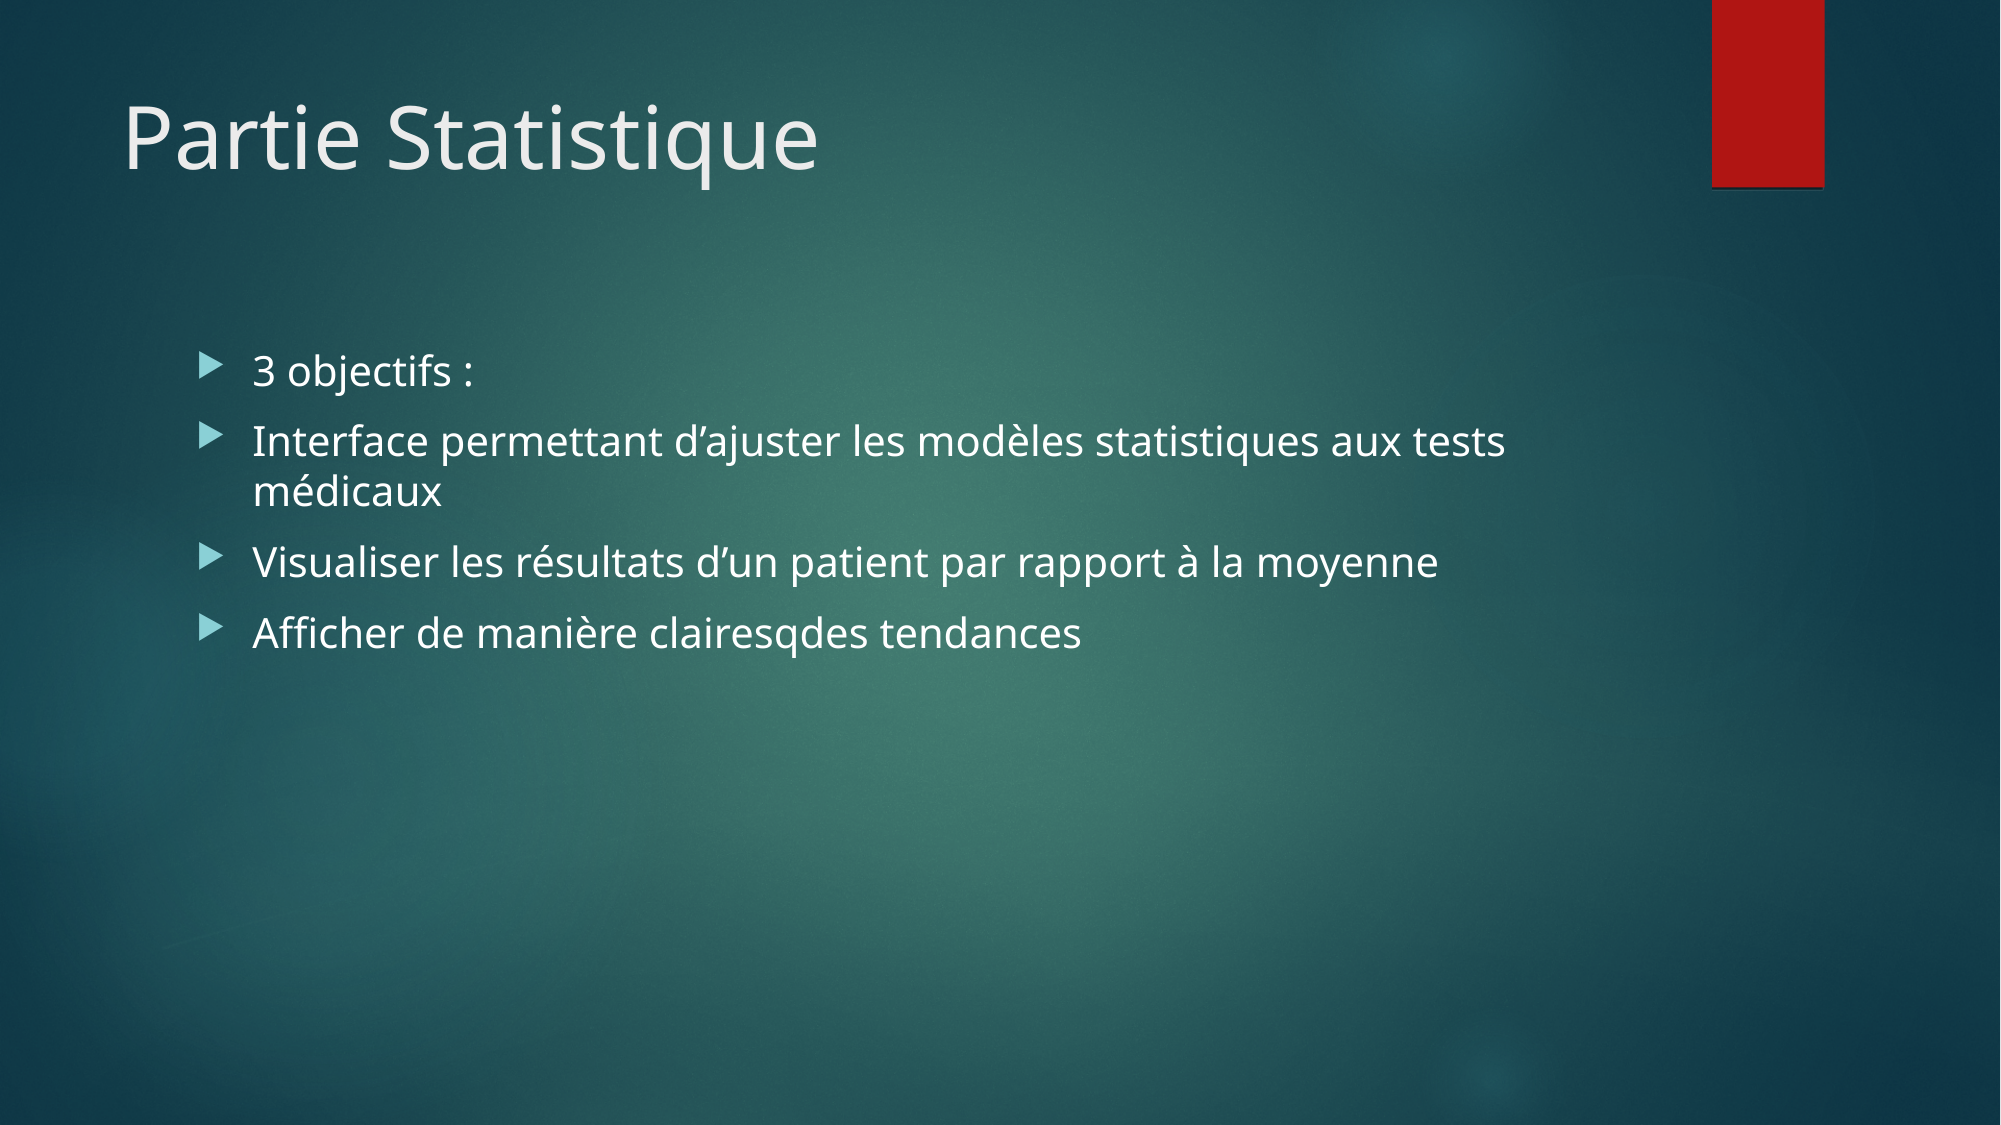

# Partie Statistique
3 objectifs :
Interface permettant d’ajuster les modèles statistiques aux tests médicaux
Visualiser les résultats d’un patient par rapport à la moyenne
Afficher de manière clairesqdes tendances